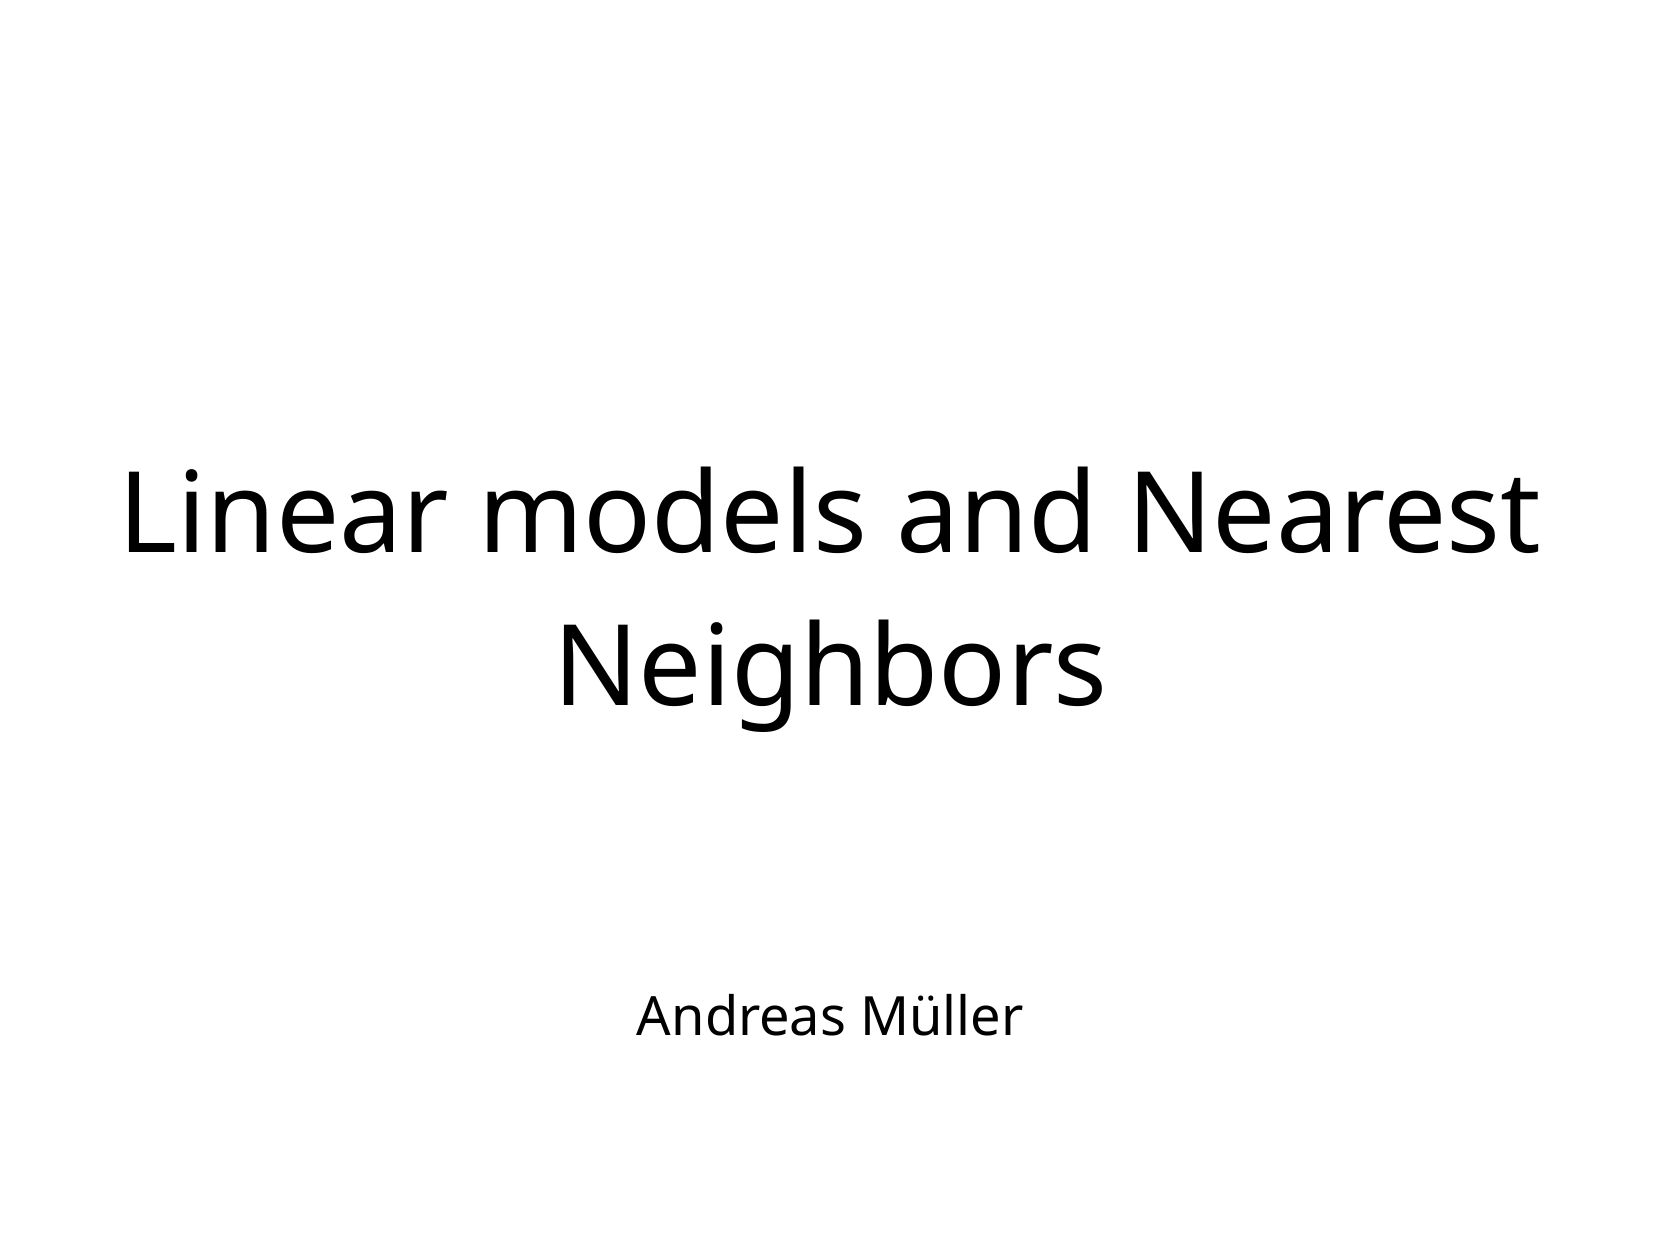

Linear models and Nearest Neighbors
Andreas Müller